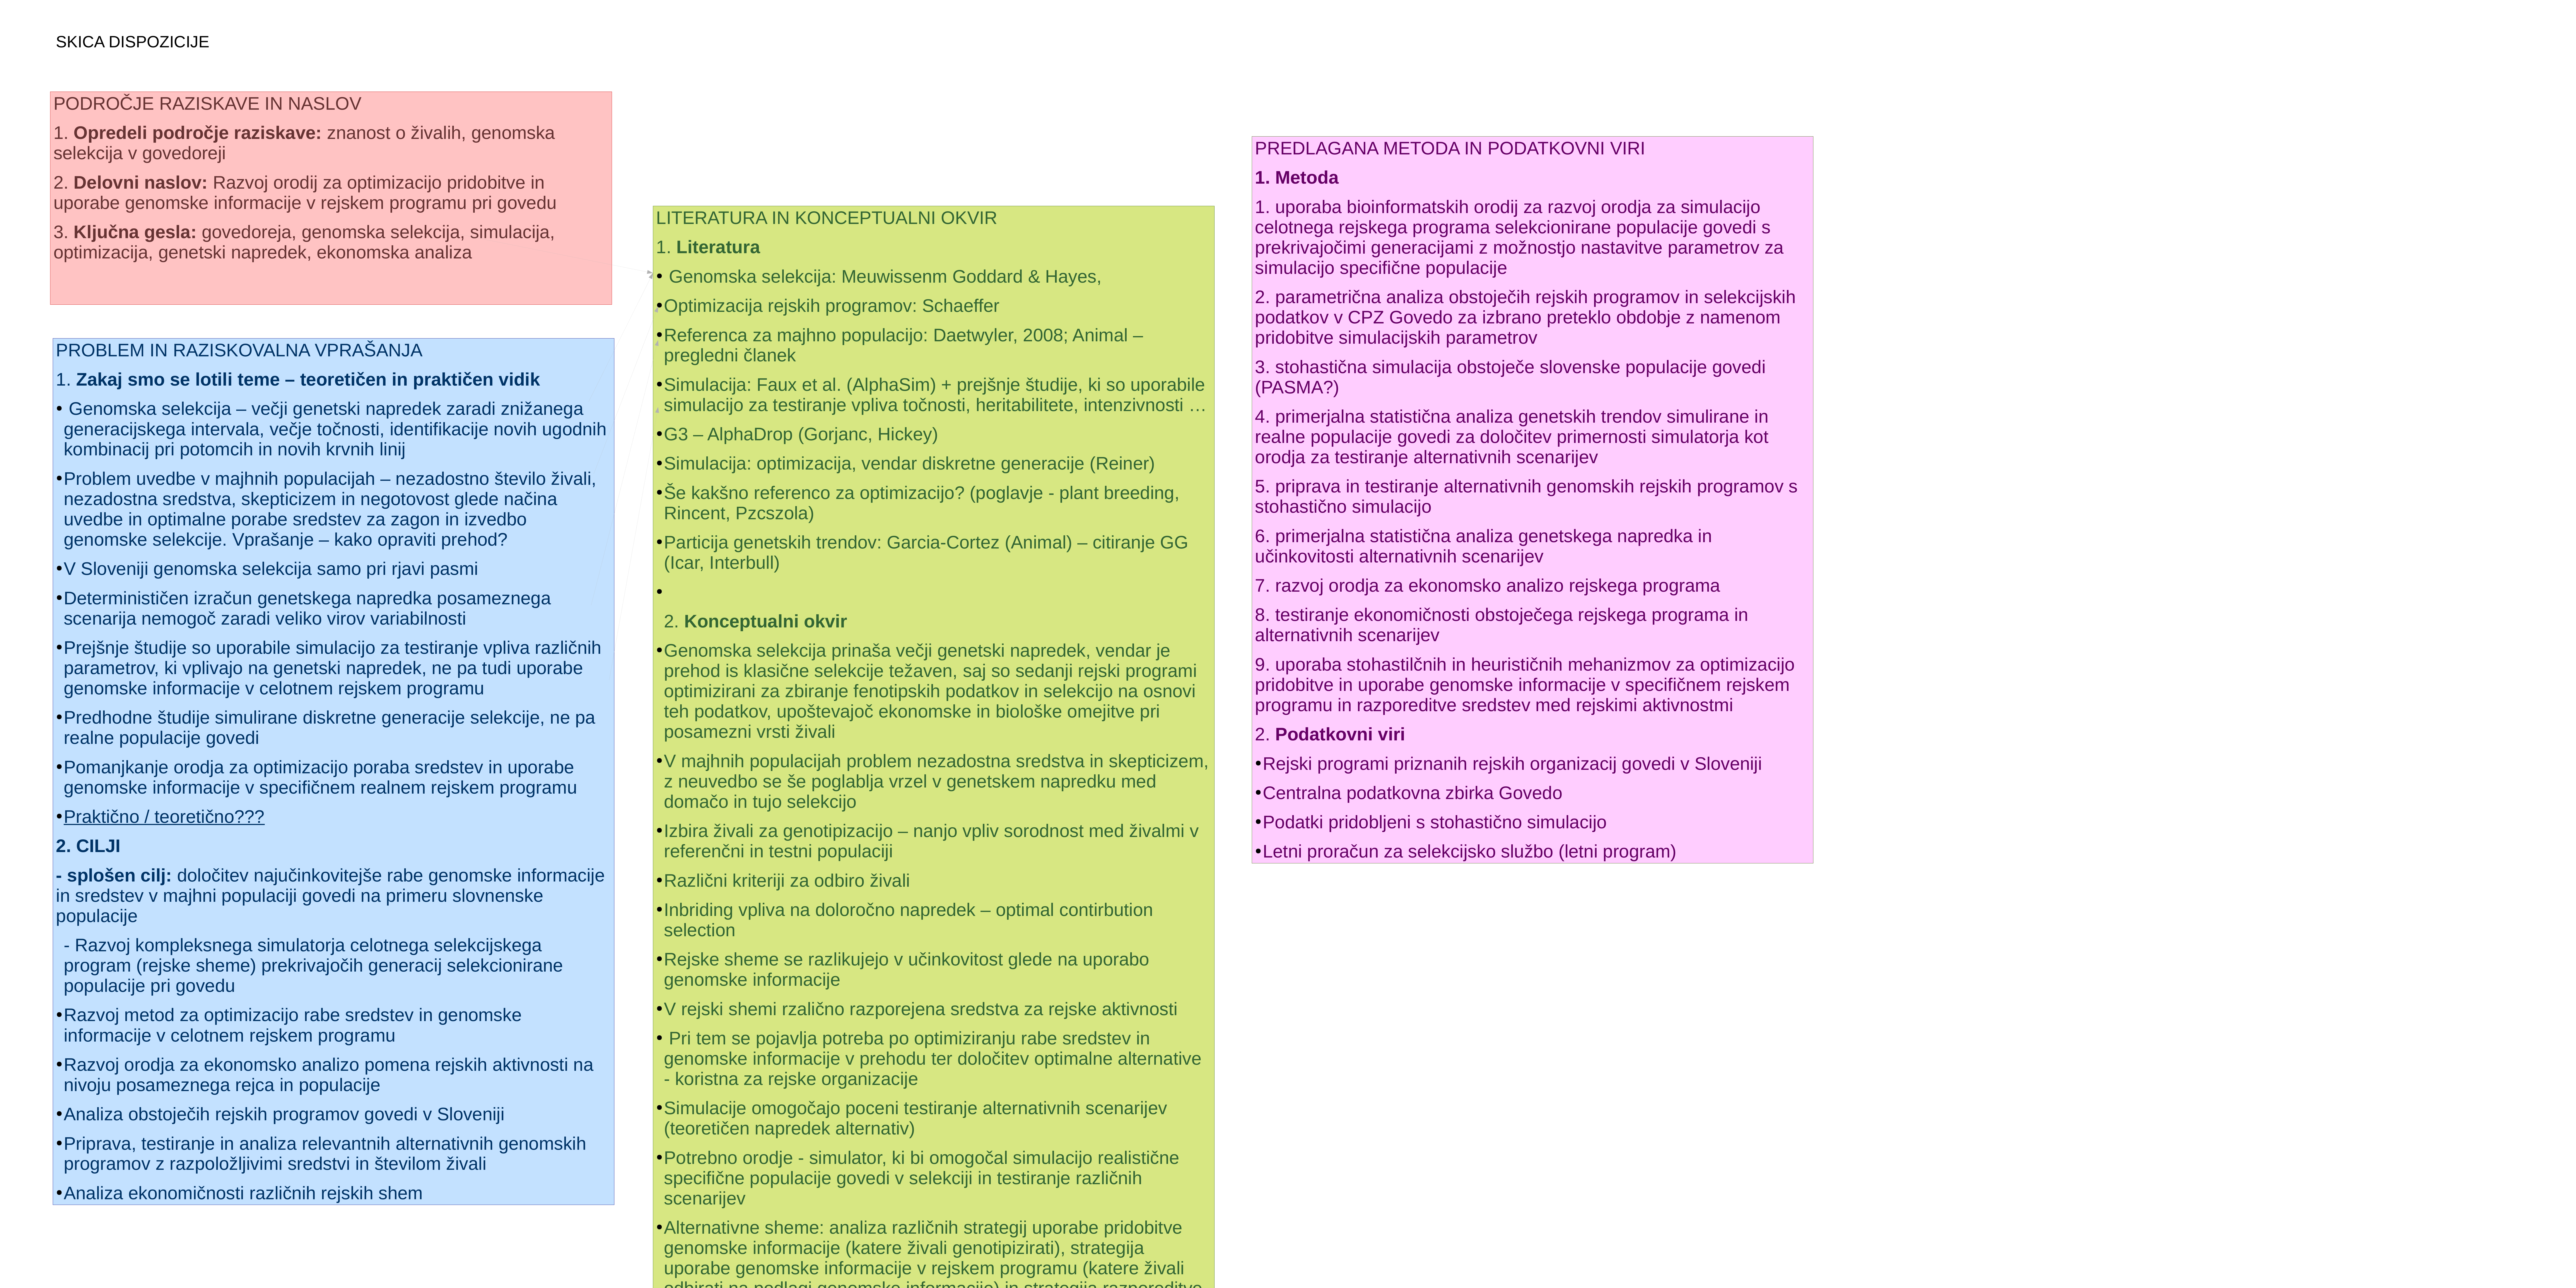

SKICA DISPOZICIJE
PODROČJE RAZISKAVE IN NASLOV
1. Opredeli področje raziskave: znanost o živalih, genomska selekcija v govedoreji
2. Delovni naslov: Razvoj orodij za optimizacijo pridobitve in uporabe genomske informacije v rejskem programu pri govedu
3. Ključna gesla: govedoreja, genomska selekcija, simulacija, optimizacija, genetski napredek, ekonomska analiza
PREDLAGANA METODA IN PODATKOVNI VIRI
1. Metoda
1. uporaba bioinformatskih orodij za razvoj orodja za simulacijo celotnega rejskega programa selekcionirane populacije govedi s prekrivajočimi generacijami z možnostjo nastavitve parametrov za simulacijo specifične populacije
2. parametrična analiza obstoječih rejskih programov in selekcijskih podatkov v CPZ Govedo za izbrano preteklo obdobje z namenom pridobitve simulacijskih parametrov
3. stohastična simulacija obstoječe slovenske populacije govedi (PASMA?)
4. primerjalna statistična analiza genetskih trendov simulirane in realne populacije govedi za določitev primernosti simulatorja kot orodja za testiranje alternativnih scenarijev
5. priprava in testiranje alternativnih genomskih rejskih programov s stohastično simulacijo
6. primerjalna statistična analiza genetskega napredka in učinkovitosti alternativnih scenarijev
7. razvoj orodja za ekonomsko analizo rejskega programa
8. testiranje ekonomičnosti obstoječega rejskega programa in alternativnih scenarijev
9. uporaba stohastilčnih in heurističnih mehanizmov za optimizacijo pridobitve in uporabe genomske informacije v specifičnem rejskem programu in razporeditve sredstev med rejskimi aktivnostmi
2. Podatkovni viri
Rejski programi priznanih rejskih organizacij govedi v Sloveniji
Centralna podatkovna zbirka Govedo
Podatki pridobljeni s stohastično simulacijo
Letni proračun za selekcijsko službo (letni program)
LITERATURA IN KONCEPTUALNI OKVIR
1. Literatura
 Genomska selekcija: Meuwissenm Goddard & Hayes,
Optimizacija rejskih programov: Schaeffer
Referenca za majhno populacijo: Daetwyler, 2008; Animal – pregledni članek
Simulacija: Faux et al. (AlphaSim) + prejšnje študije, ki so uporabile simulacijo za testiranje vpliva točnosti, heritabilitete, intenzivnosti …
G3 – AlphaDrop (Gorjanc, Hickey)
Simulacija: optimizacija, vendar diskretne generacije (Reiner)
Še kakšno referenco za optimizacijo? (poglavje - plant breeding, Rincent, Pzcszola)
Particija genetskih trendov: Garcia-Cortez (Animal) – citiranje GG (Icar, Interbull)
2. Konceptualni okvir
Genomska selekcija prinaša večji genetski napredek, vendar je prehod is klasične selekcije težaven, saj so sedanji rejski programi optimizirani za zbiranje fenotipskih podatkov in selekcijo na osnovi teh podatkov, upoštevajoč ekonomske in biološke omejitve pri posamezni vrsti živali
V majhnih populacijah problem nezadostna sredstva in skepticizem, z neuvedbo se še poglablja vrzel v genetskem napredku med domačo in tujo selekcijo
Izbira živali za genotipizacijo – nanjo vpliv sorodnost med živalmi v referenčni in testni populaciji
Različni kriteriji za odbiro živali
Inbriding vpliva na doloročno napredek – optimal contirbution selection
Rejske sheme se razlikujejo v učinkovitost glede na uporabo genomske informacije
V rejski shemi rzalično razporejena sredstva za rejske aktivnosti
 Pri tem se pojavlja potreba po optimiziranju rabe sredstev in genomske informacije v prehodu ter določitev optimalne alternative - koristna za rejske organizacije
Simulacije omogočajo poceni testiranje alternativnih scenarijev (teoretičen napredek alternativ)
Potrebno orodje - simulator, ki bi omogočal simulacijo realistične specifične populacije govedi v selekciji in testiranje različnih scenarijev
Alternativne sheme: analiza različnih strategij uporabe pridobitve genomske informacije (katere živali genotipizirati), strategija uporabe genomske informacije v rejskem programu (katere živali odbirati na podlagi genomske informacije) in strategija razporeditve razpoložljivih denarnih sredstev med rejske aktivnosti
Optimizacija omenjenih parametrov za dosego maksimalnega genetskega napredka oz. učinkovitosti
Rešitev problema je v določitvi količine genomskih podatkov, ki jo potrebujemoza uvedbo genomske selekcije, strategije dolgoročne uporabe v samem rejskem programu ob upoštevanju razpoložljivih sredstev, ki jih lahko optimiziramo preko analize ekonomilčnosti posameznih rejskih aktivnosti
PROBLEM IN RAZISKOVALNA VPRAŠANJA
1. Zakaj smo se lotili teme – teoretičen in praktičen vidik
 Genomska selekcija – večji genetski napredek zaradi znižanega generacijskega intervala, večje točnosti, identifikacije novih ugodnih kombinacij pri potomcih in novih krvnih linij
Problem uvedbe v majhnih populacijah – nezadostno število živali, nezadostna sredstva, skepticizem in negotovost glede načina uvedbe in optimalne porabe sredstev za zagon in izvedbo genomske selekcije. Vprašanje – kako opraviti prehod?
V Sloveniji genomska selekcija samo pri rjavi pasmi
Determinističen izračun genetskega napredka posameznega scenarija nemogoč zaradi veliko virov variabilnosti
Prejšnje študije so uporabile simulacijo za testiranje vpliva različnih parametrov, ki vplivajo na genetski napredek, ne pa tudi uporabe genomske informacije v celotnem rejskem programu
Predhodne študije simulirane diskretne generacije selekcije, ne pa realne populacije govedi
Pomanjkanje orodja za optimizacijo poraba sredstev in uporabe genomske informacije v specifičnem realnem rejskem programu
Praktično / teoretično???
2. CILJI
- splošen cilj: določitev najučinkovitejše rabe genomske informacije in sredstev v majhni populaciji govedi na primeru slovnenske populacije
- Razvoj kompleksnega simulatorja celotnega selekcijskega program (rejske sheme) prekrivajočih generacij selekcionirane populacije pri govedu
Razvoj metod za optimizacijo rabe sredstev in genomske informacije v celotnem rejskem programu
Razvoj orodja za ekonomsko analizo pomena rejskih aktivnosti na nivoju posameznega rejca in populacije
Analiza obstoječih rejskih programov govedi v Sloveniji
Priprava, testiranje in analiza relevantnih alternativnih genomskih programov z razpoložljivimi sredstvi in številom živali
Analiza ekonomičnosti različnih rejskih shem